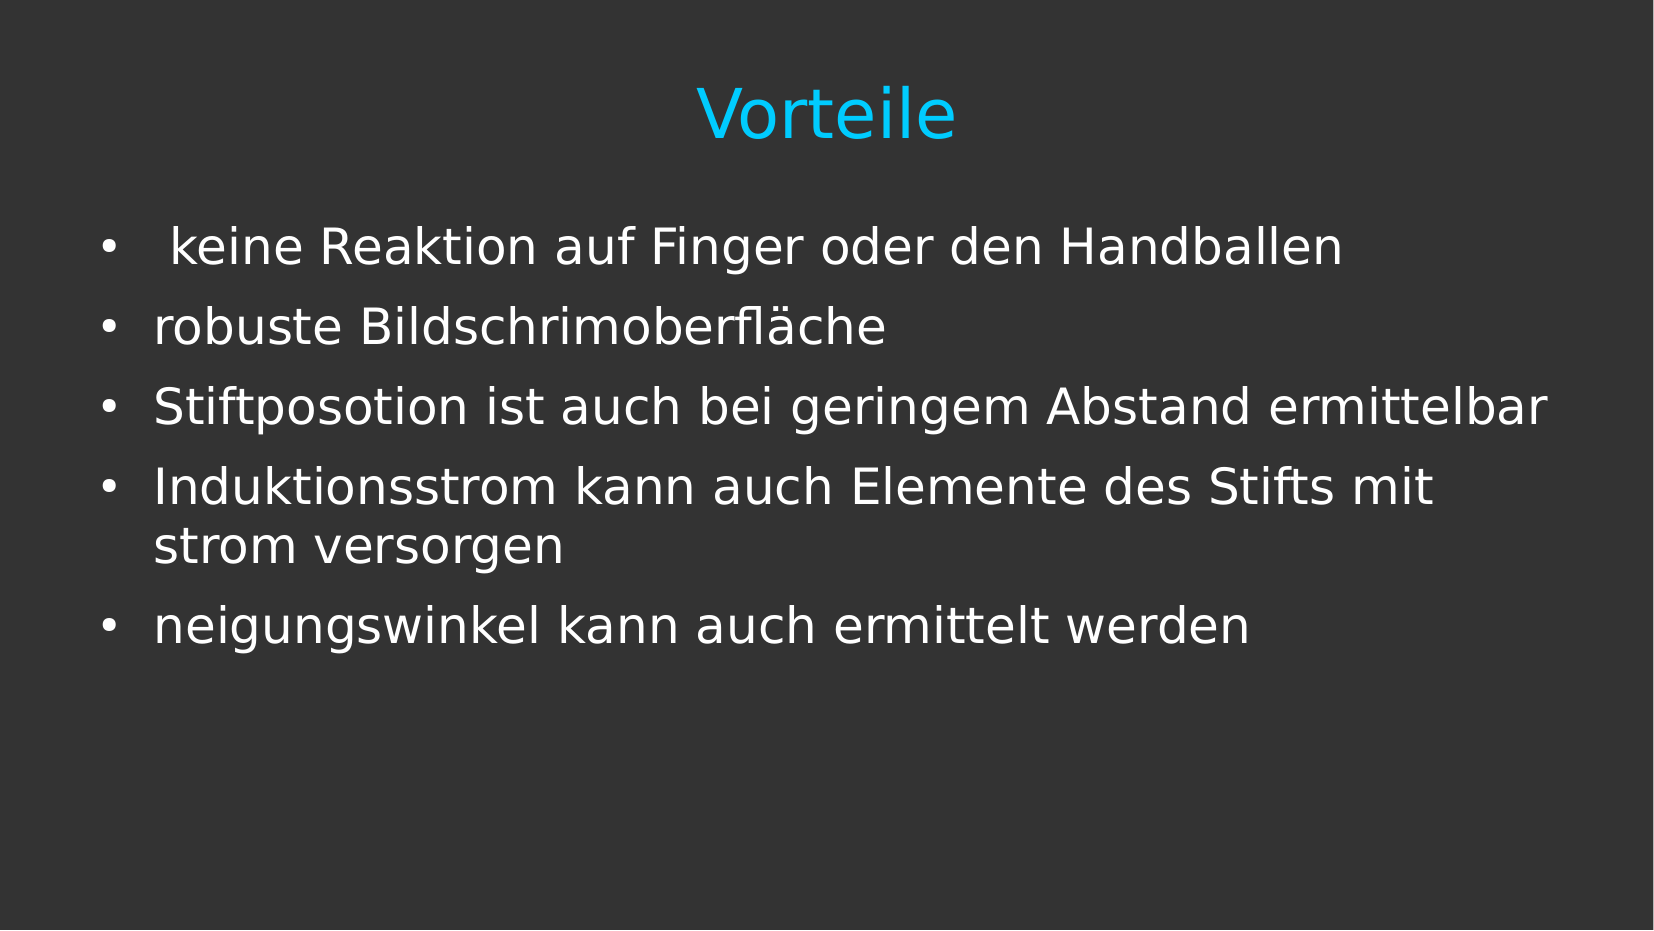

# Vorteile
 keine Reaktion auf Finger oder den Handballen
robuste Bildschrimoberfläche
Stiftposotion ist auch bei geringem Abstand ermittelbar
Induktionsstrom kann auch Elemente des Stifts mit strom versorgen
neigungswinkel kann auch ermittelt werden